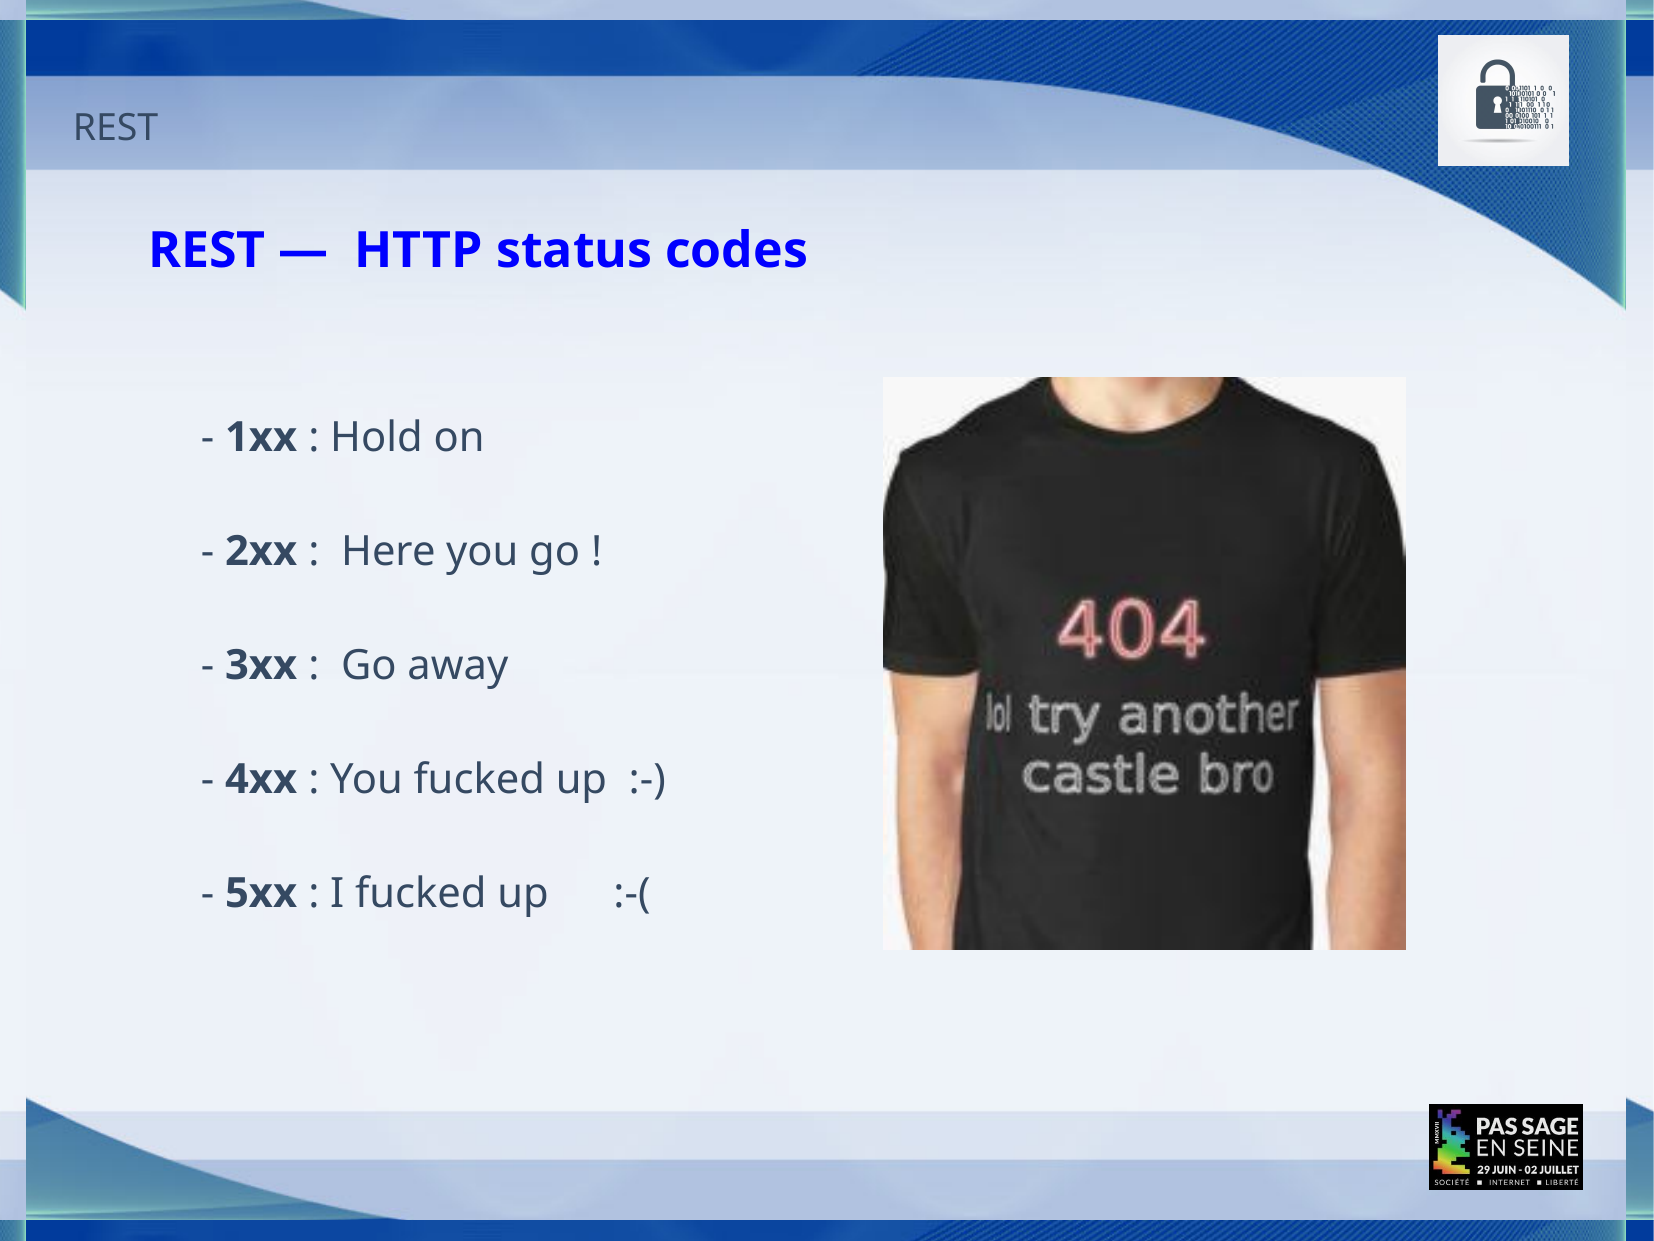

REST
# REST — HTTP status codes
- 1xx : Hold on
- 2xx : Here you go !
- 3xx : Go away
- 4xx : You fucked up :-)
- 5xx : I fucked up :-(